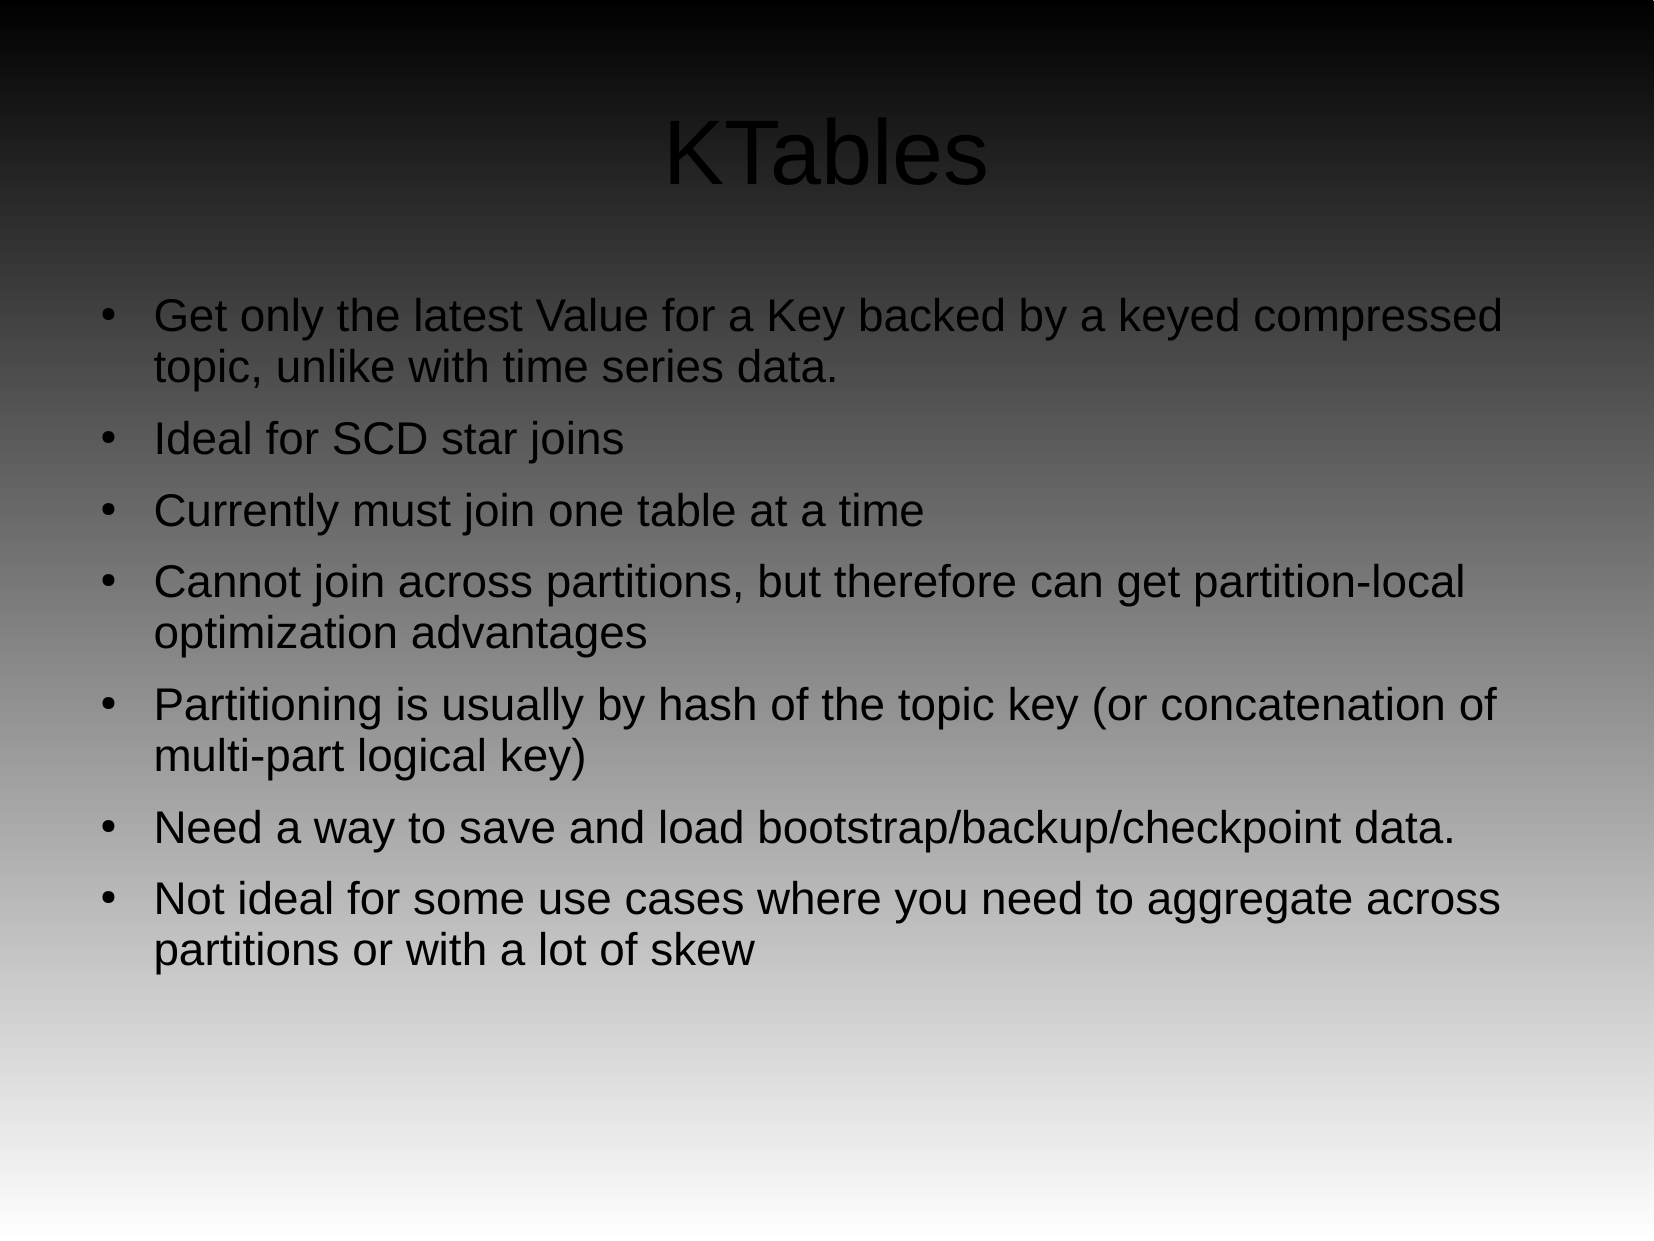

# KTables
Get only the latest Value for a Key backed by a keyed compressed topic, unlike with time series data.
Ideal for SCD star joins
Currently must join one table at a time
Cannot join across partitions, but therefore can get partition-local optimization advantages
Partitioning is usually by hash of the topic key (or concatenation of multi-part logical key)
Need a way to save and load bootstrap/backup/checkpoint data.
Not ideal for some use cases where you need to aggregate across partitions or with a lot of skew